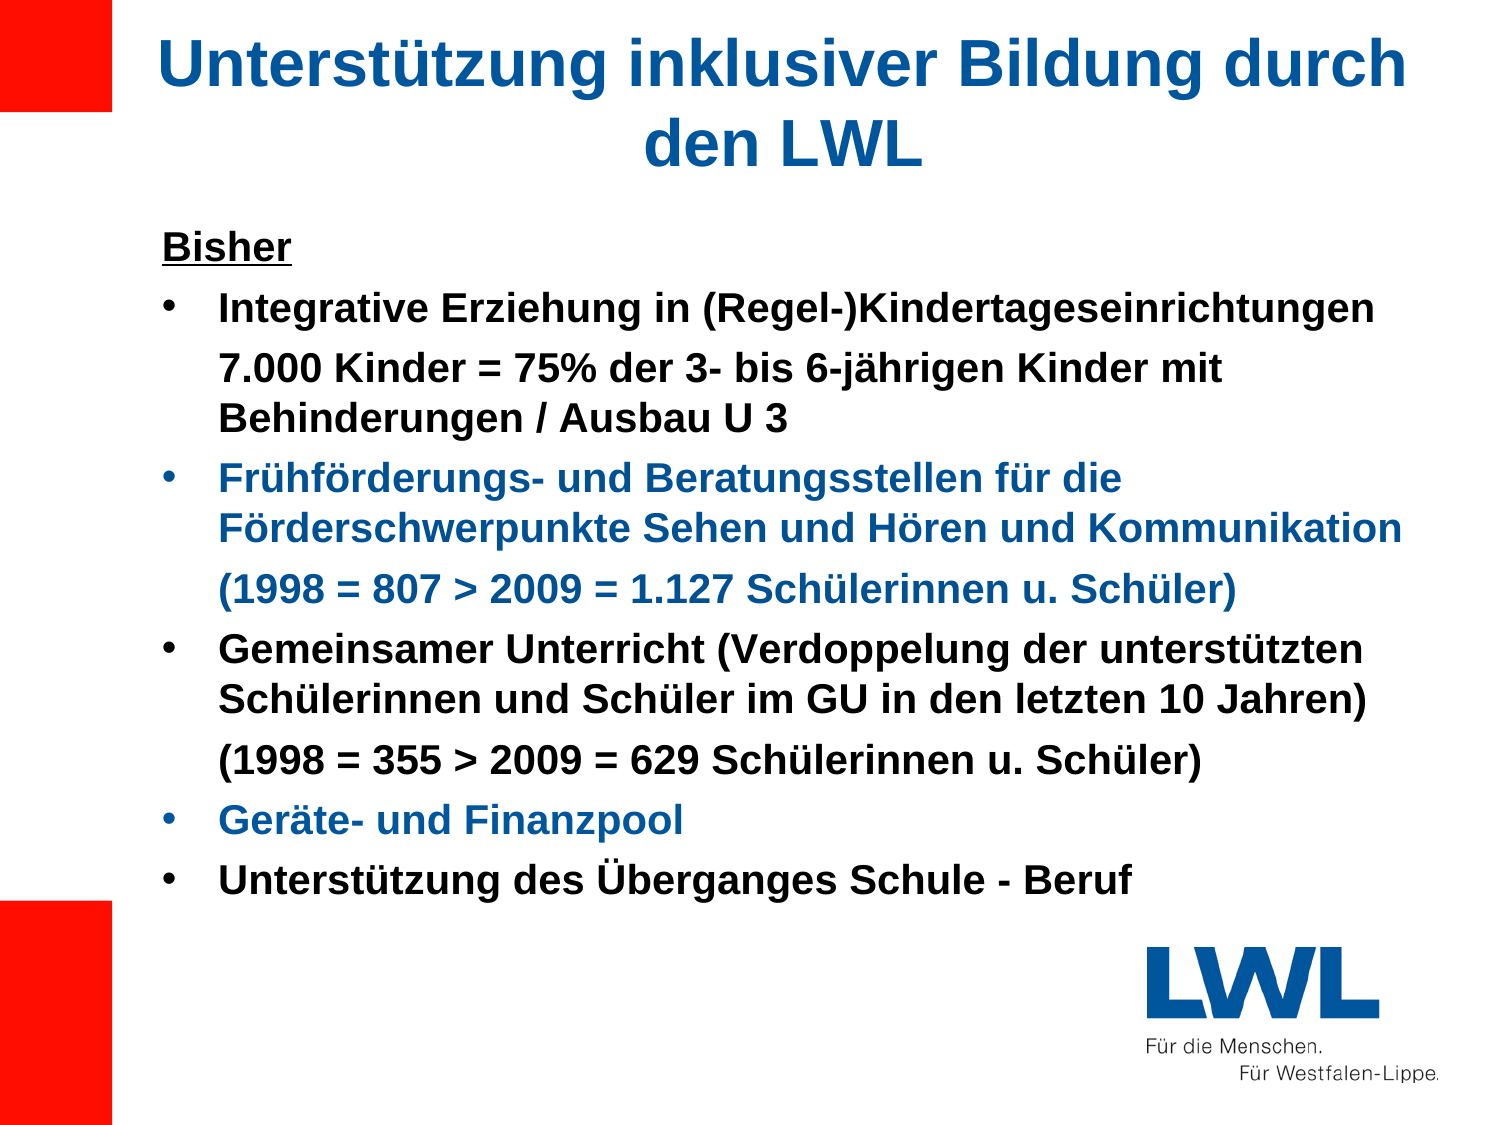

# Unterstützung inklusiver Bildung durch den LWL
Bisher
Integrative Erziehung in (Regel-)Kindertageseinrichtungen
	7.000 Kinder = 75% der 3- bis 6-jährigen Kinder mit Behinderungen / Ausbau U 3
Frühförderungs- und Beratungsstellen für die Förderschwerpunkte Sehen und Hören und Kommunikation
	(1998 = 807 > 2009 = 1.127 Schülerinnen u. Schüler)
Gemeinsamer Unterricht (Verdoppelung der unterstützten Schülerinnen und Schüler im GU in den letzten 10 Jahren)
	(1998 = 355 > 2009 = 629 Schülerinnen u. Schüler)
Geräte- und Finanzpool
Unterstützung des Überganges Schule - Beruf